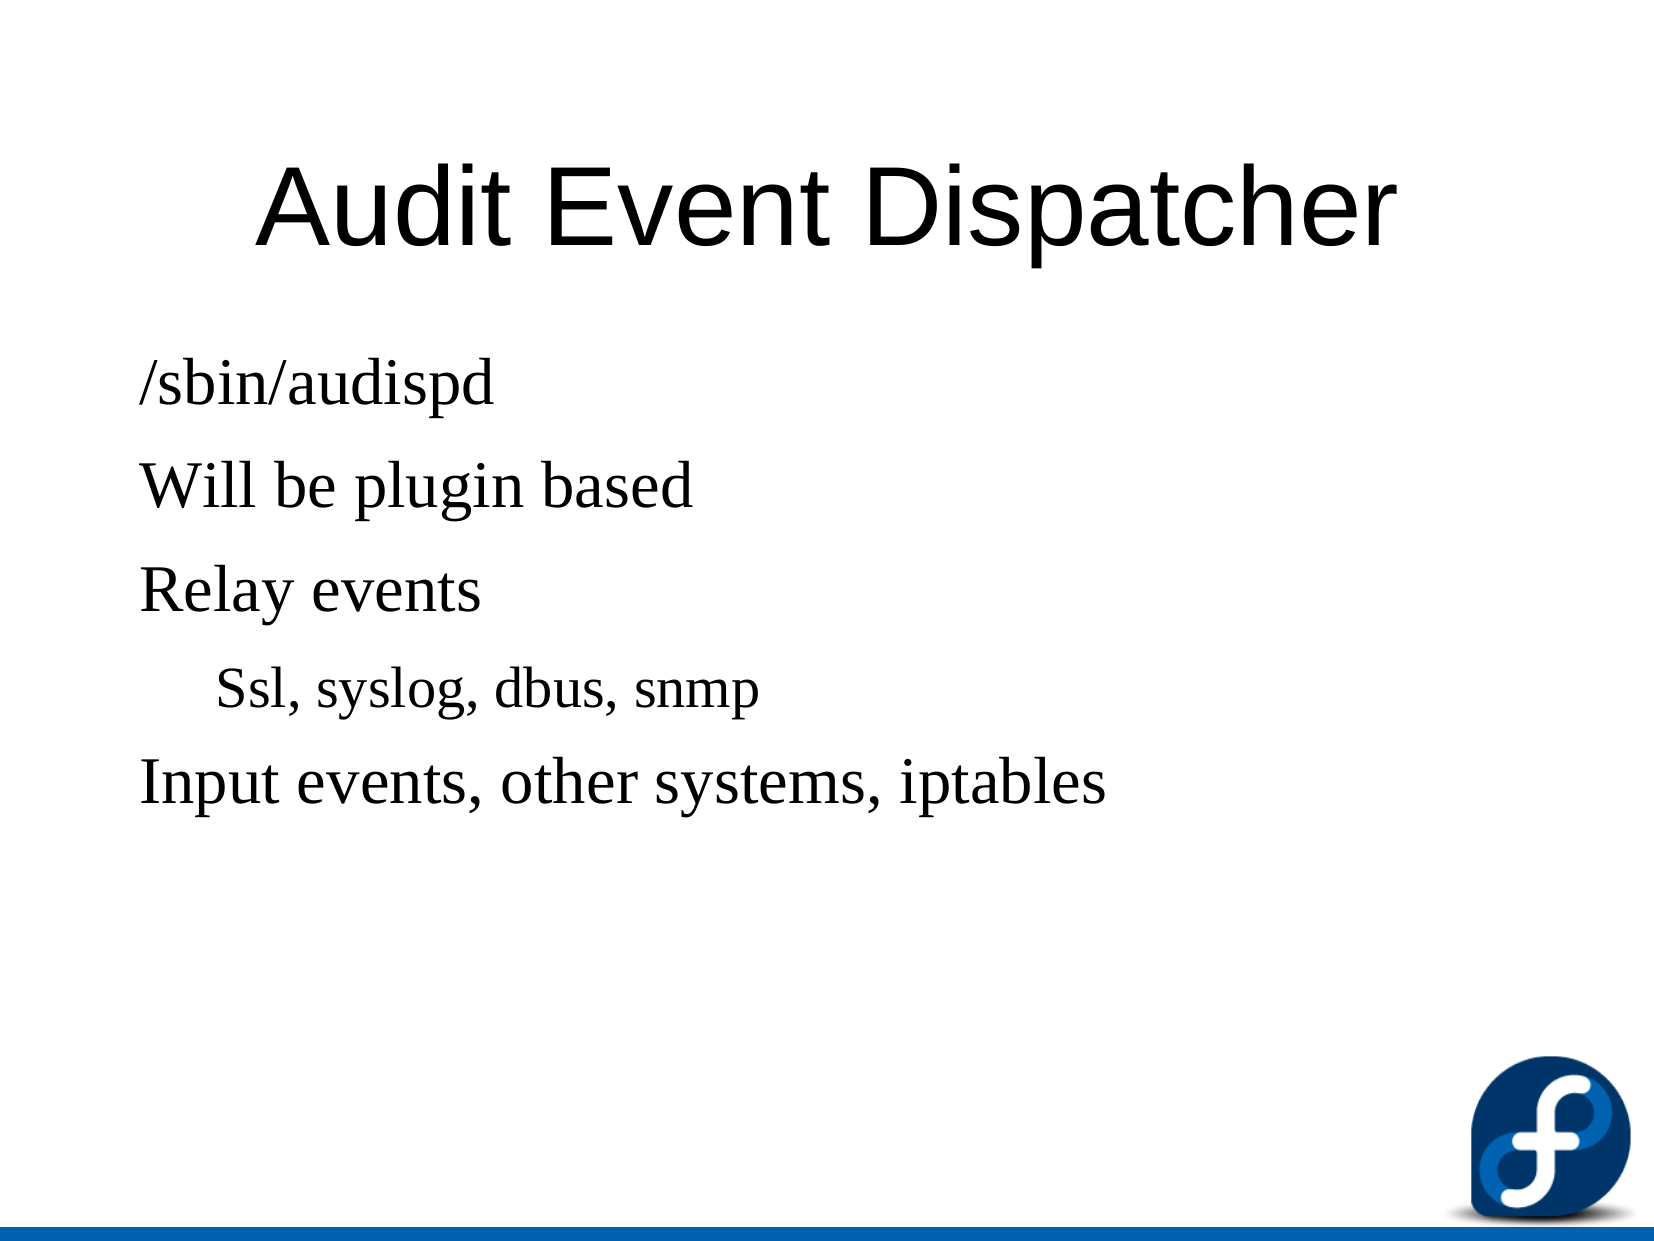

# Audit Event Dispatcher
/sbin/audispd
Will be plugin based
Relay events
Ssl, syslog, dbus, snmp
Input events, other systems, iptables